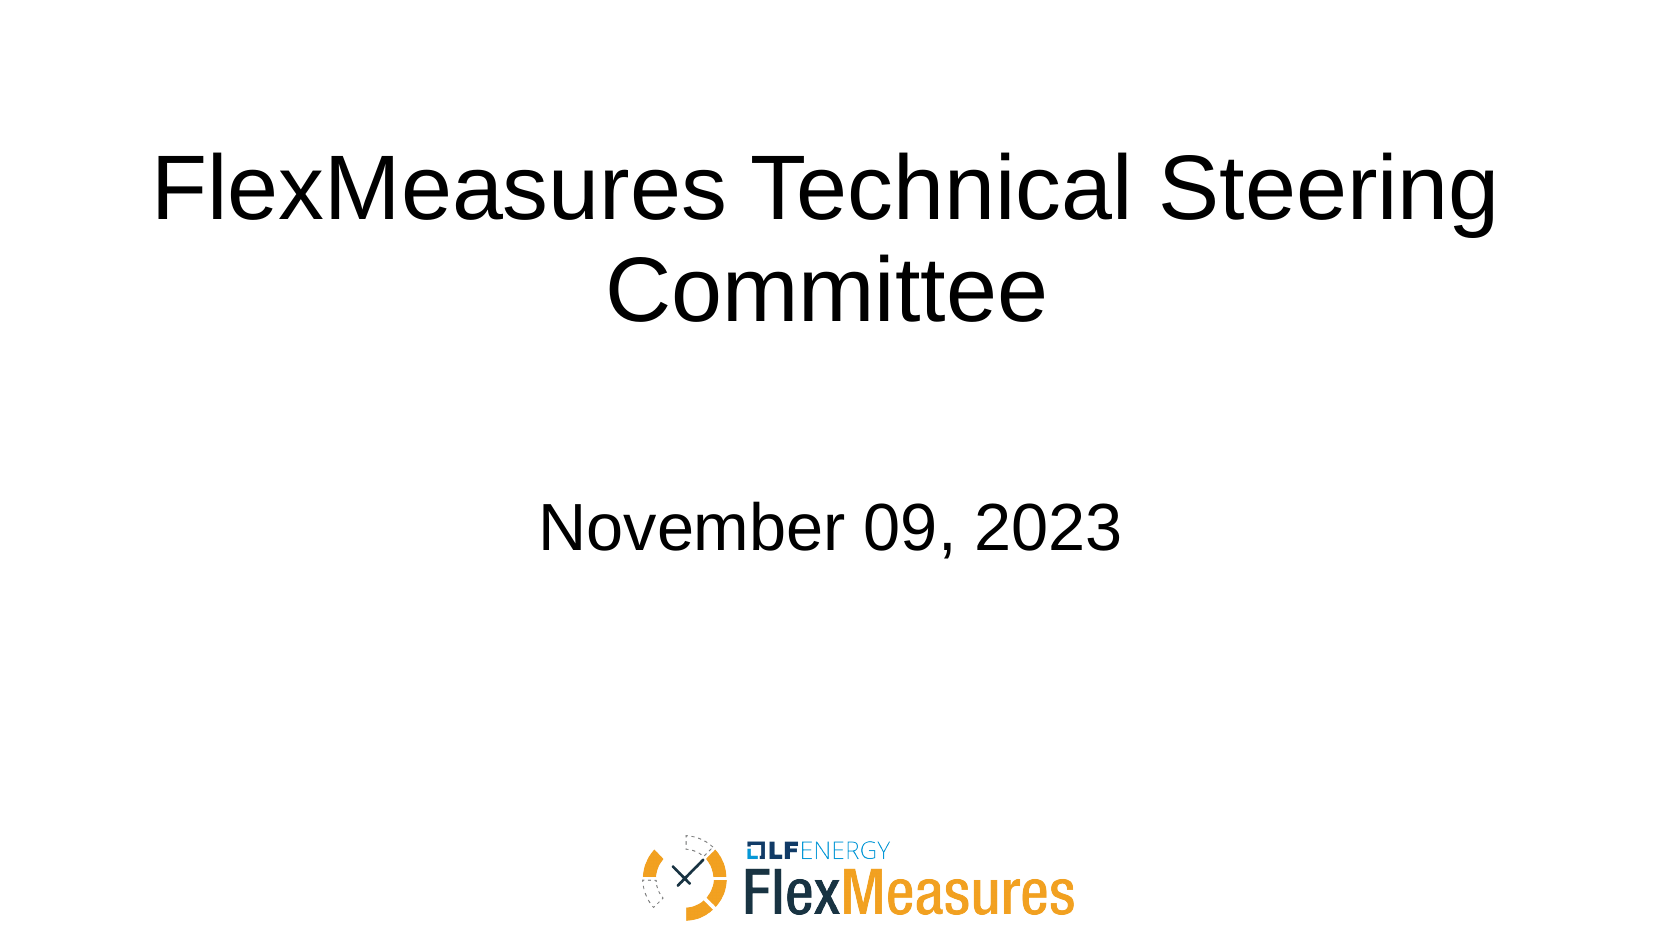

# FlexMeasures Technical Steering Committee
November 09, 2023